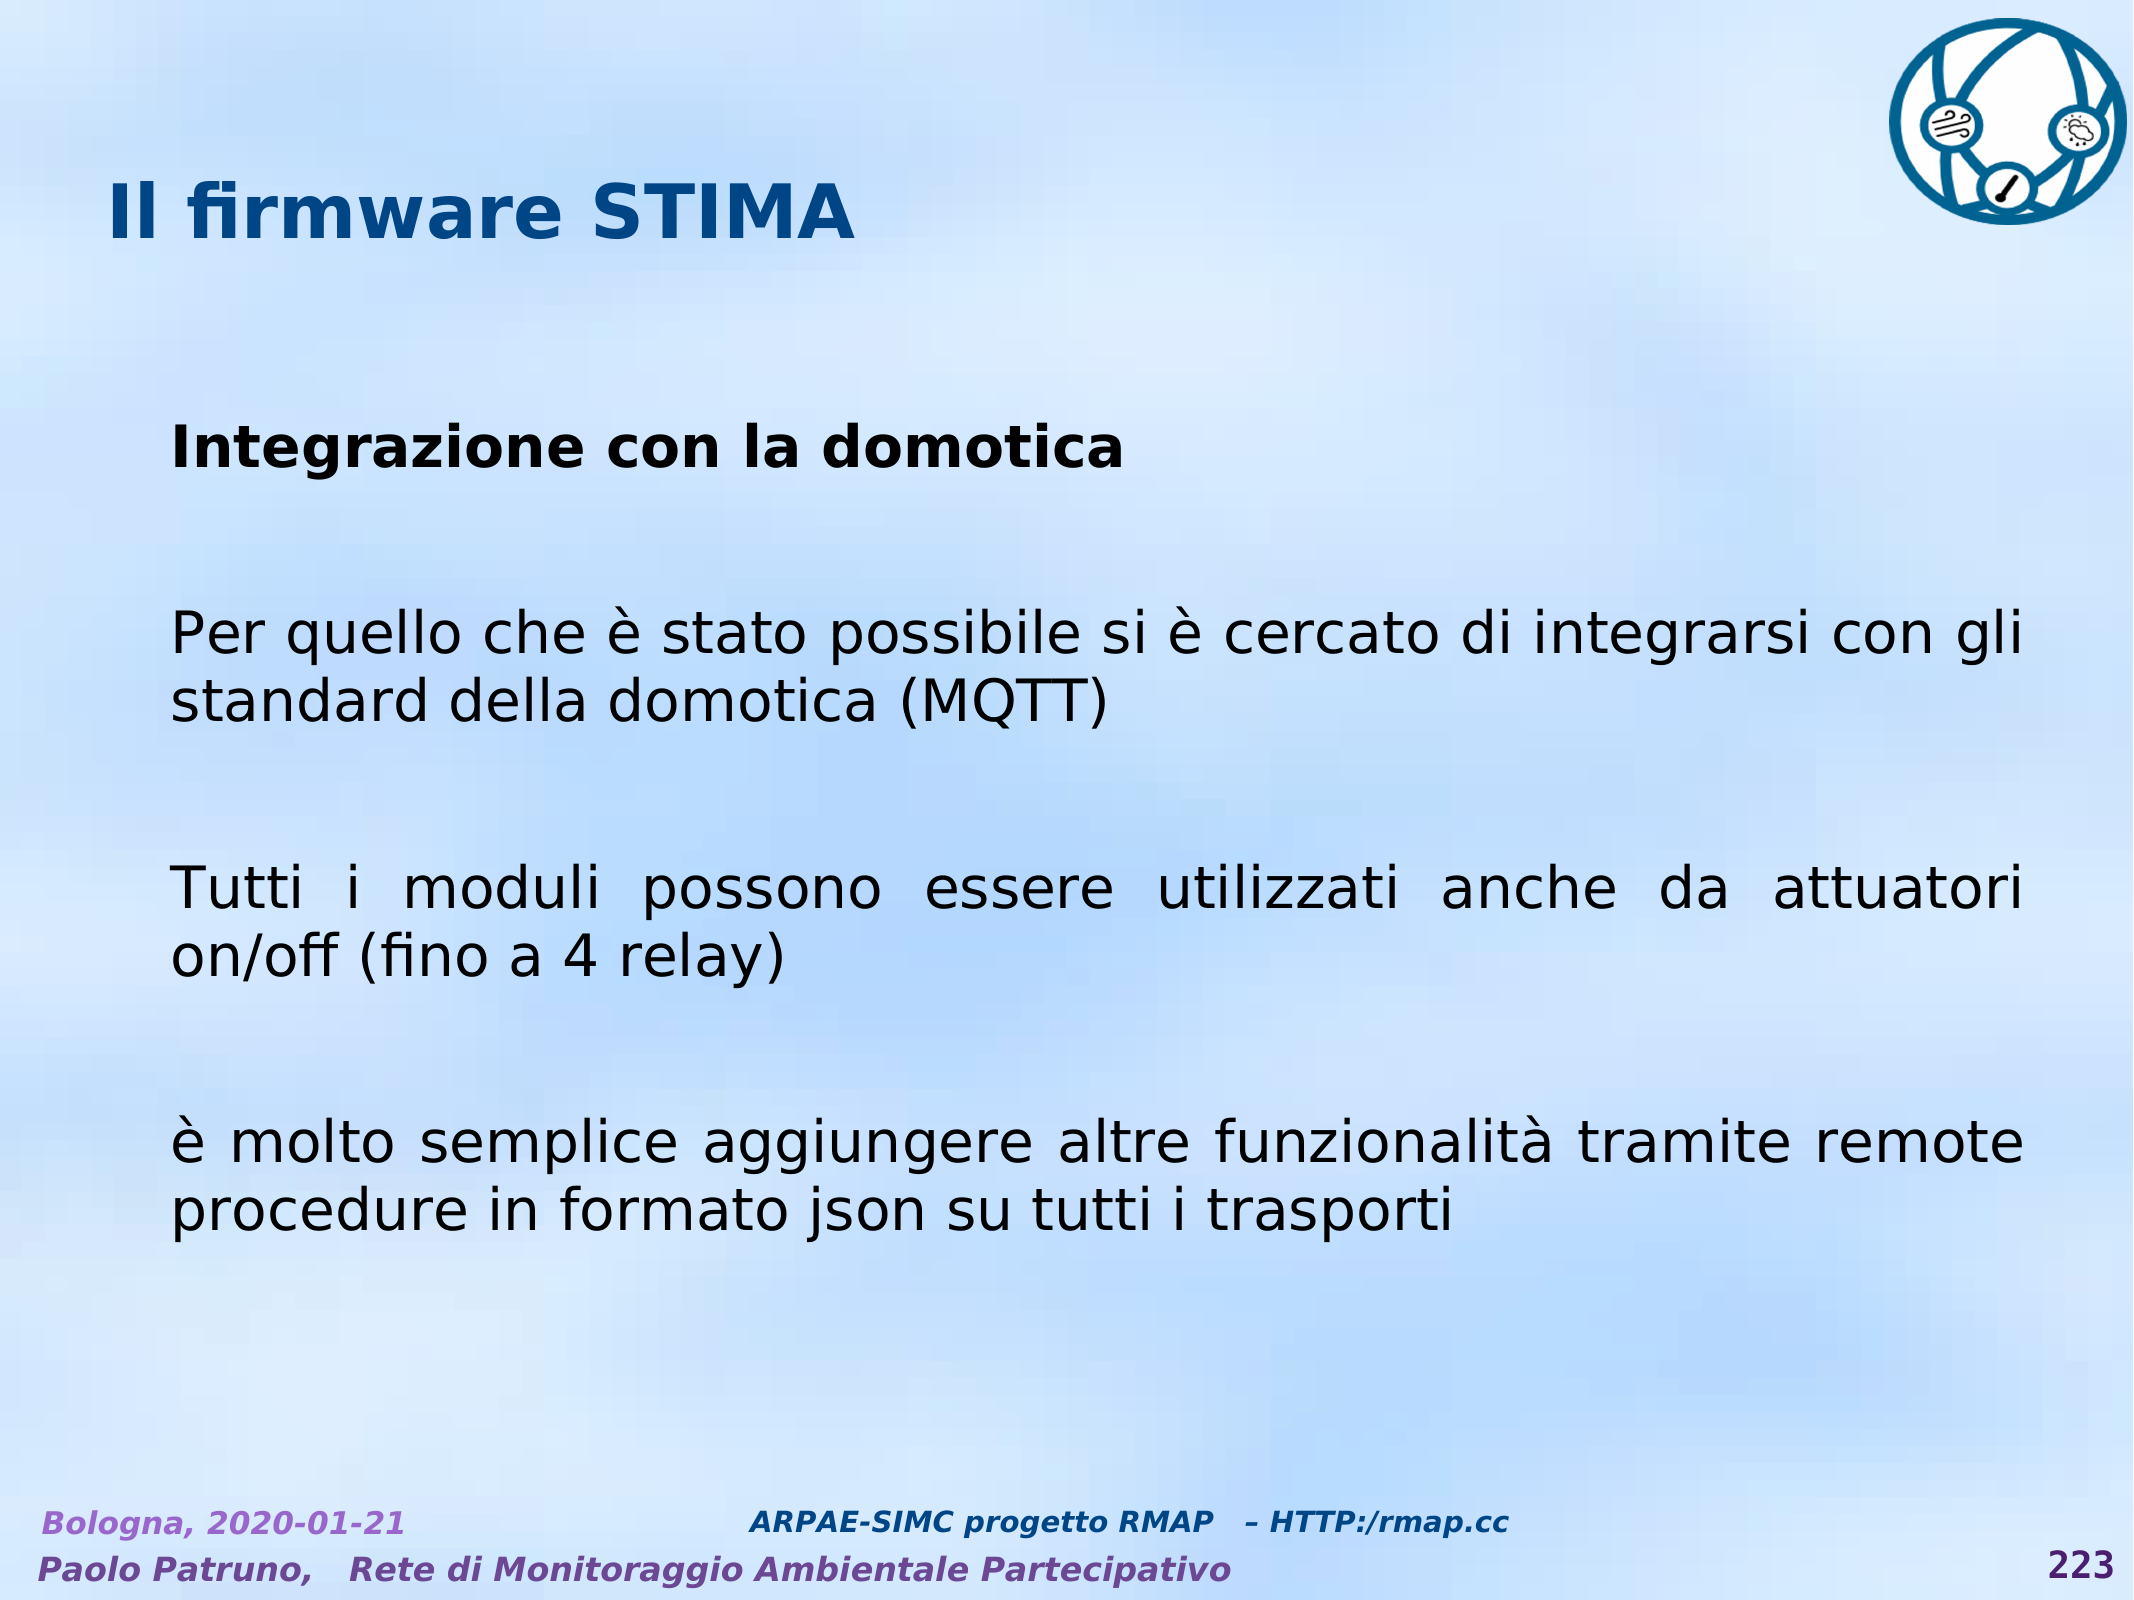

# Il firmware STIMA
Integrazione con la domotica
Per quello che è stato possibile si è cercato di integrarsi con gli standard della domotica (MQTT)
Tutti i moduli possono essere utilizzati anche da attuatori on/off (fino a 4 relay)
è molto semplice aggiungere altre funzionalità tramite remote procedure in formato json su tutti i trasporti